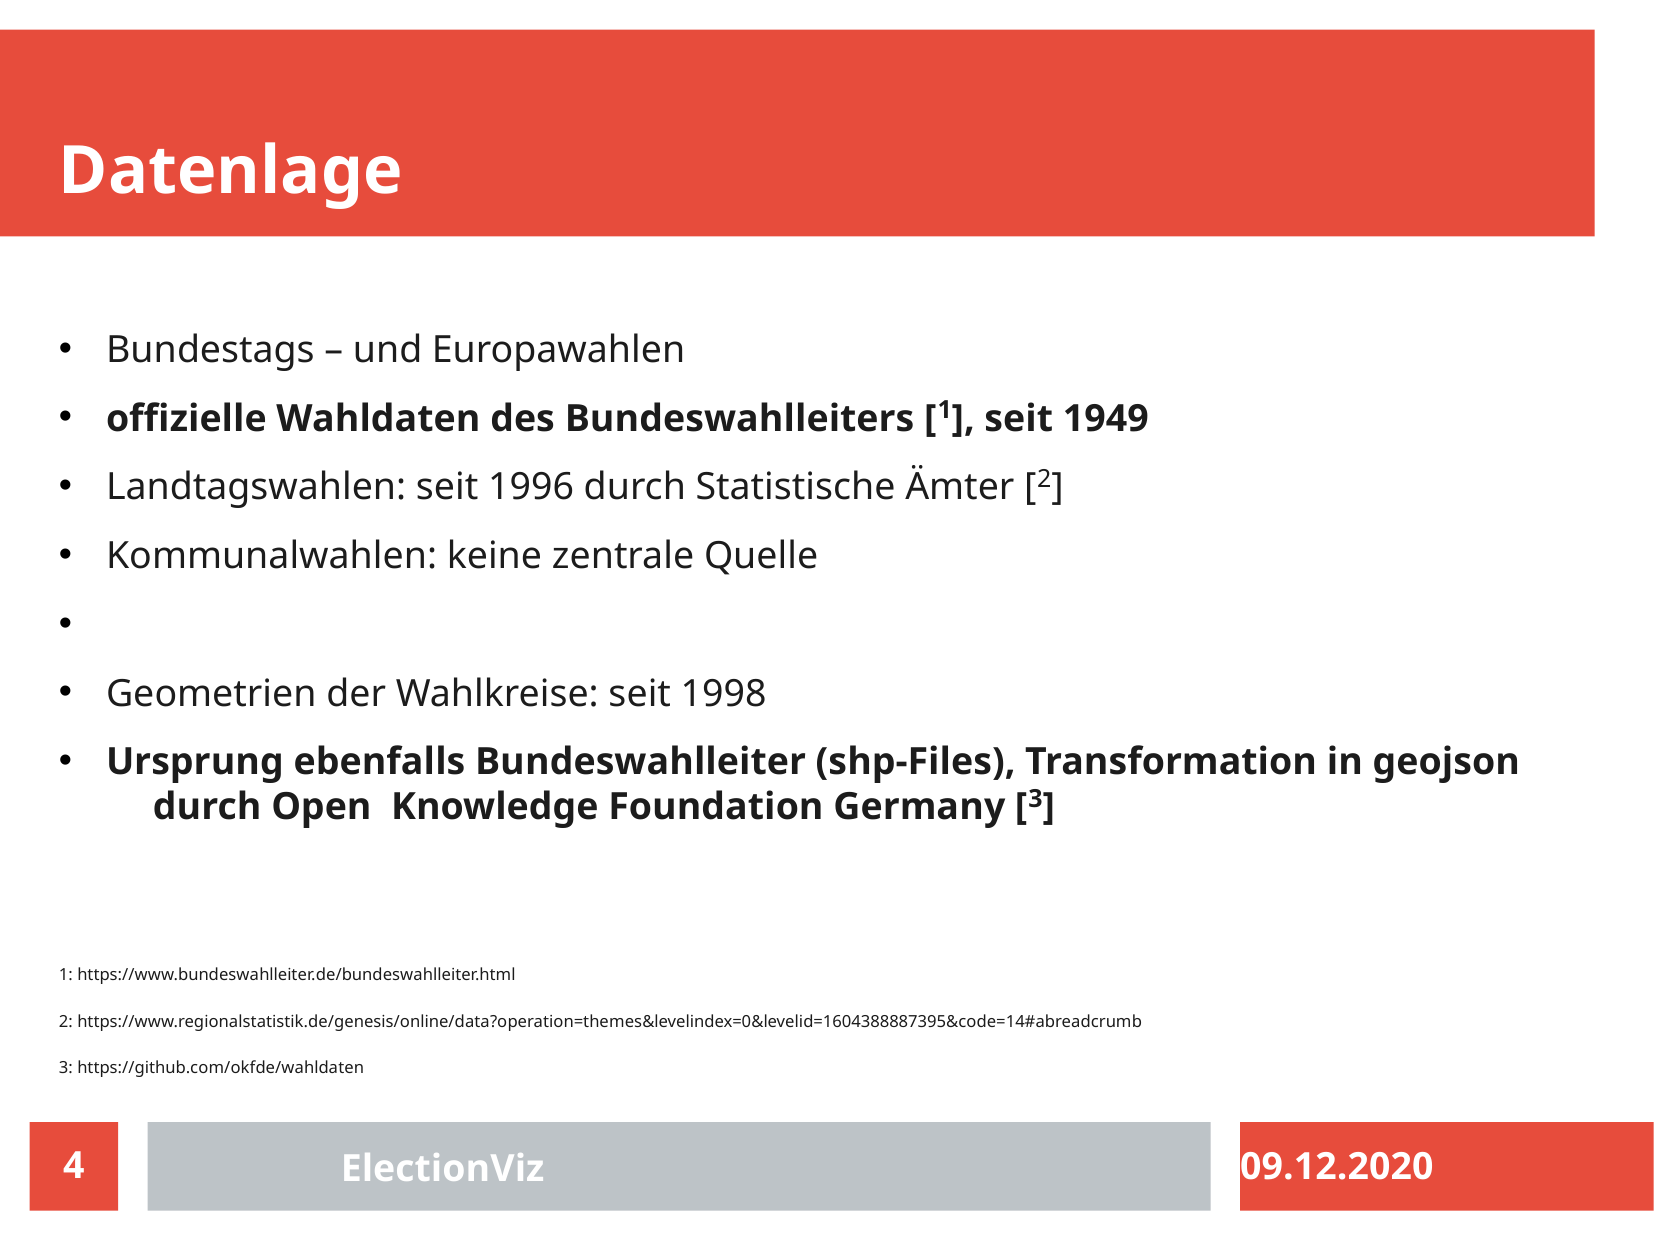

# Datenlage
Bundestags – und Europawahlen
offizielle Wahldaten des Bundeswahlleiters [1], seit 1949
Landtagswahlen: seit 1996 durch Statistische Ämter [2]
Kommunalwahlen: keine zentrale Quelle
Geometrien der Wahlkreise: seit 1998
Ursprung ebenfalls Bundeswahlleiter (shp-Files), Transformation in geojson durch Open Knowledge Foundation Germany [3]
1: https://www.bundeswahlleiter.de/bundeswahlleiter.html
2: https://www.regionalstatistik.de/genesis/online/data?operation=themes&levelindex=0&levelid=1604388887395&code=14#abreadcrumb
3: https://github.com/okfde/wahldaten
ElectionViz
09.12.2020